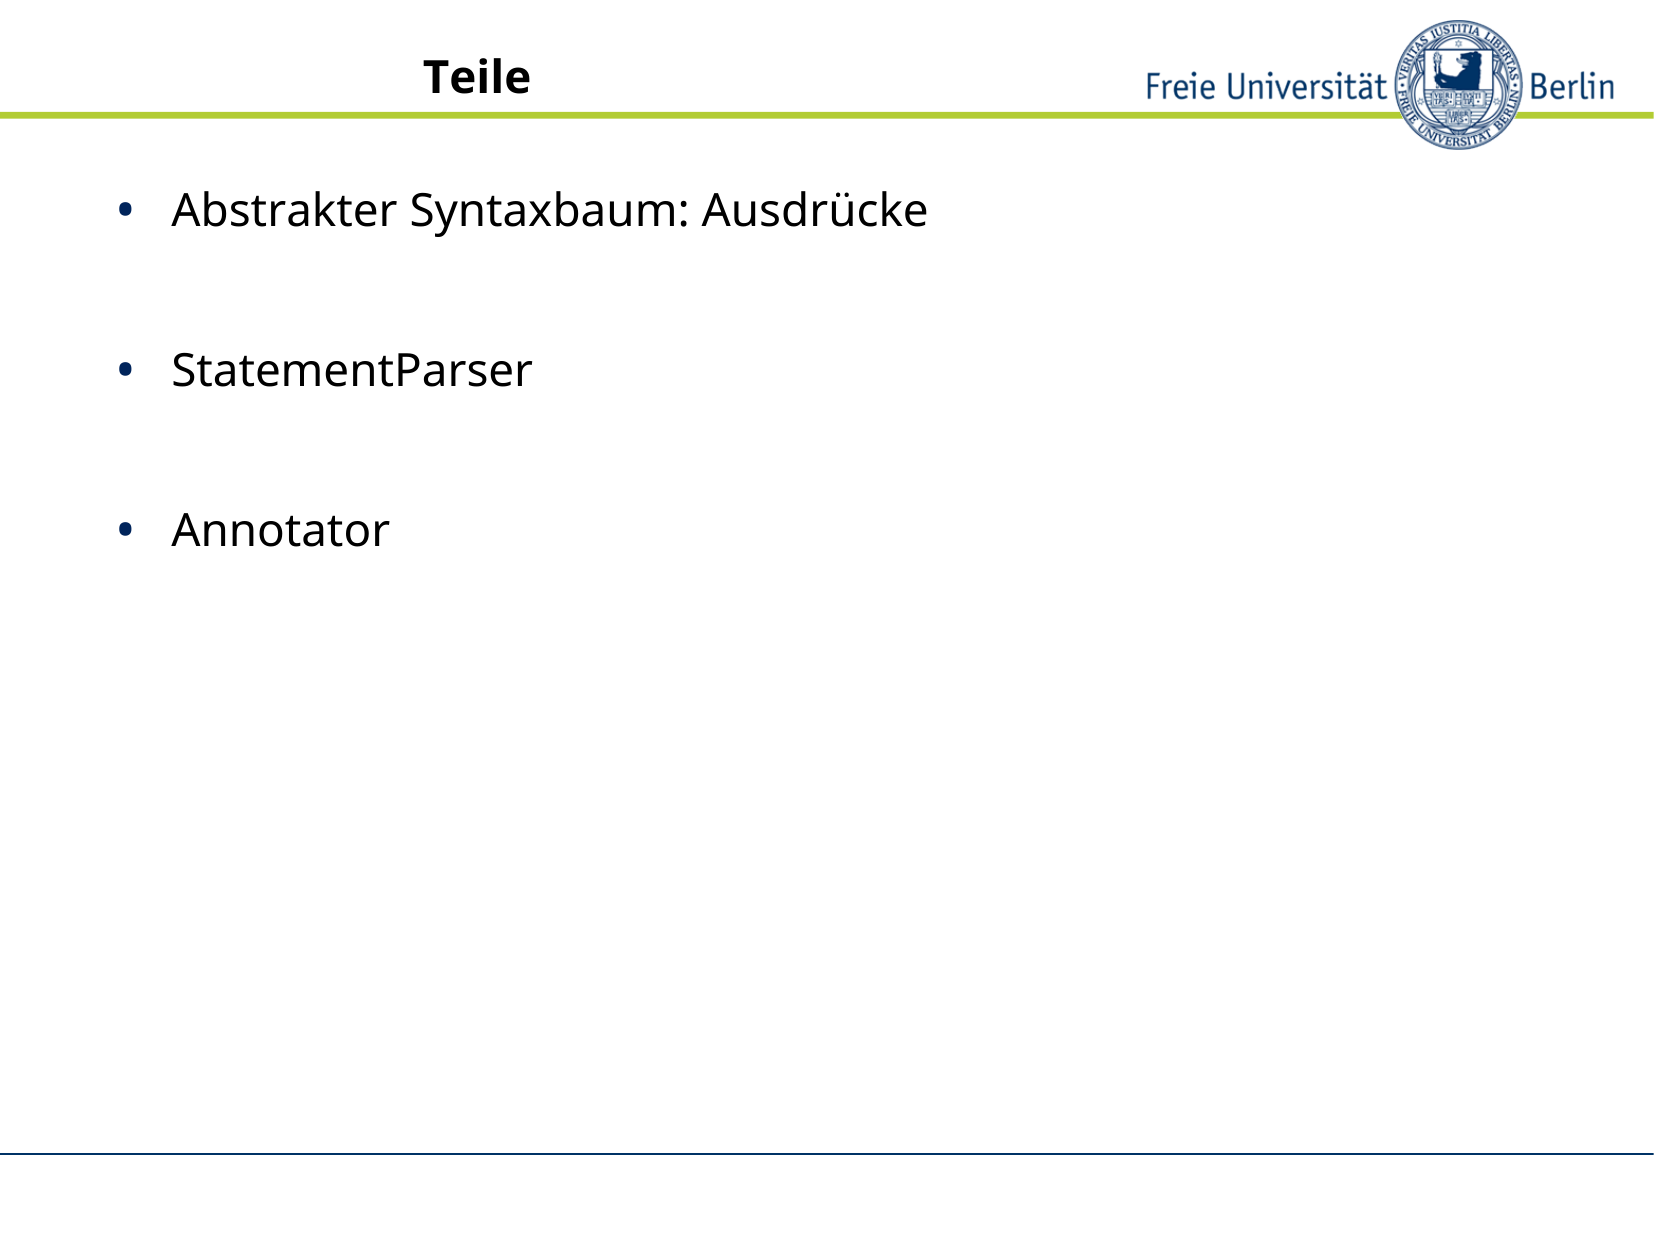

# Teile
Abstrakter Syntaxbaum: Ausdrücke
StatementParser
Annotator